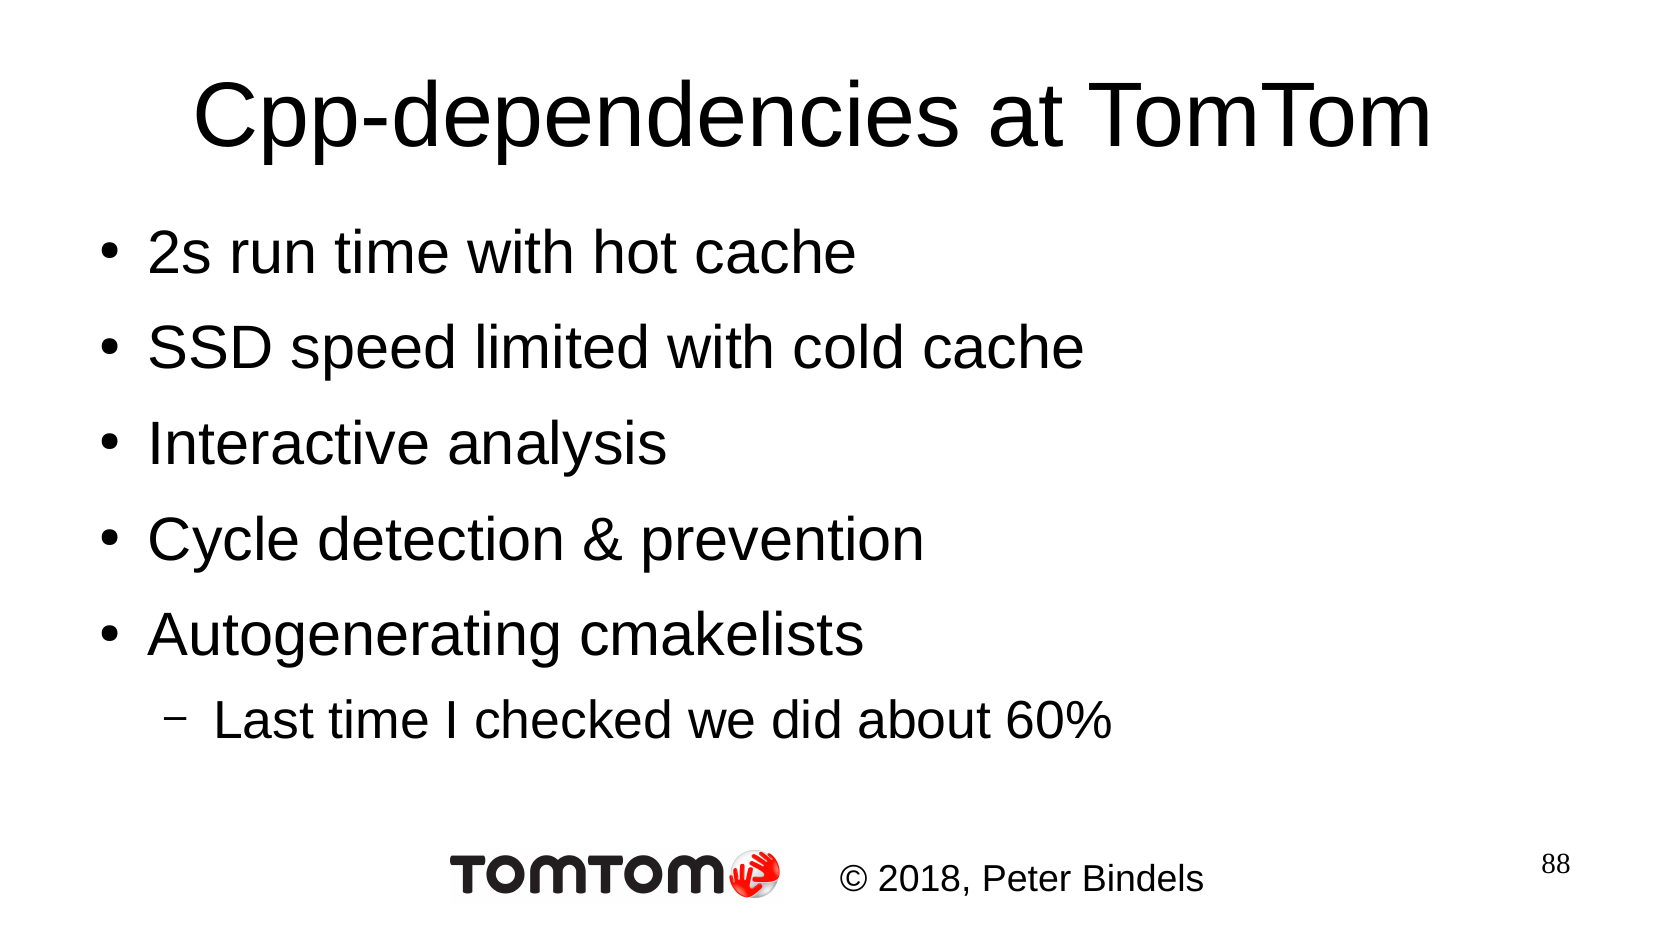

# Cpp-dependencies at TomTom
2s run time with hot cache
SSD speed limited with cold cache
Interactive analysis
Cycle detection & prevention
Autogenerating cmakelists
Last time I checked we did about 60%
88